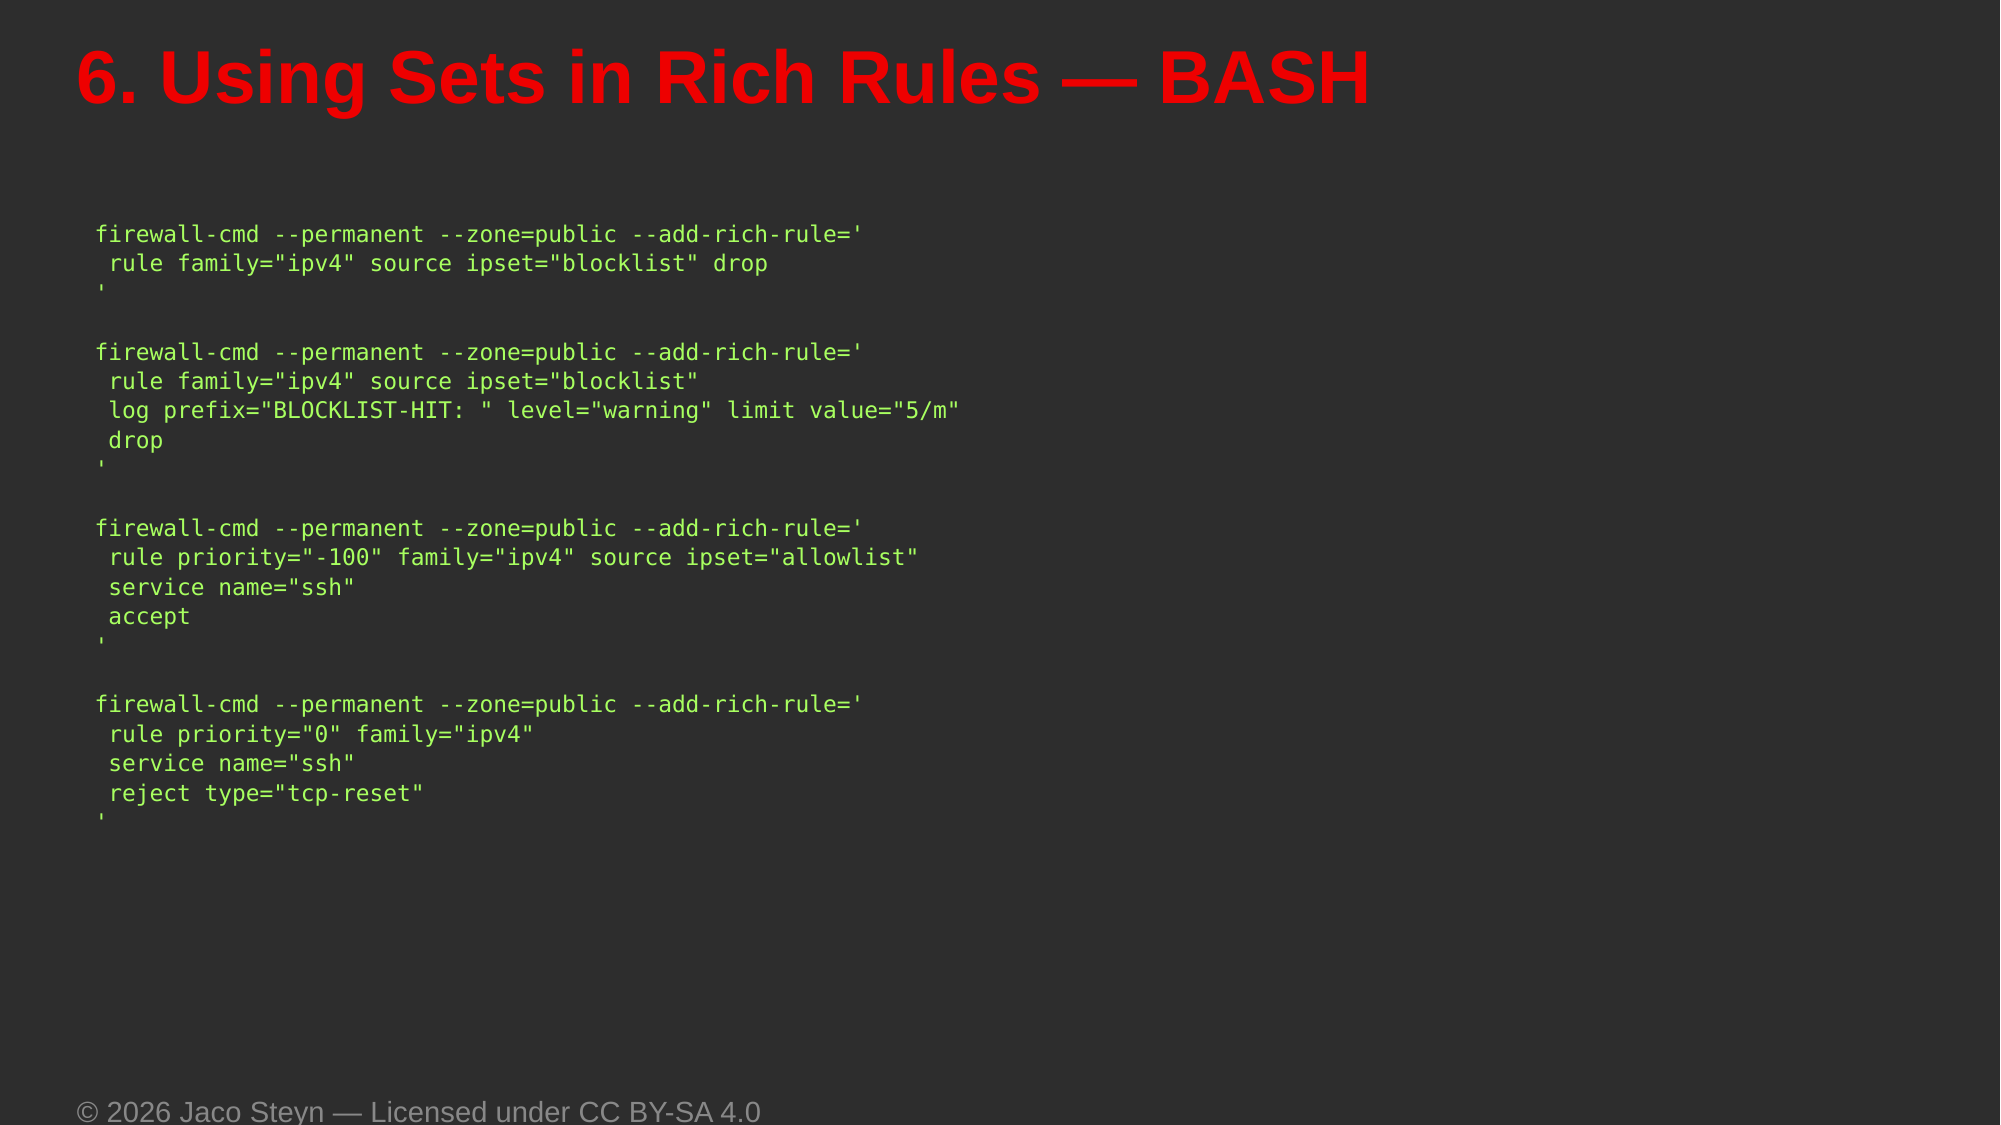

6. Using Sets in Rich Rules — BASH
firewall-cmd --permanent --zone=public --add-rich-rule='
 rule family="ipv4" source ipset="blocklist" drop
'
firewall-cmd --permanent --zone=public --add-rich-rule='
 rule family="ipv4" source ipset="blocklist"
 log prefix="BLOCKLIST-HIT: " level="warning" limit value="5/m"
 drop
'
firewall-cmd --permanent --zone=public --add-rich-rule='
 rule priority="-100" family="ipv4" source ipset="allowlist"
 service name="ssh"
 accept
'
firewall-cmd --permanent --zone=public --add-rich-rule='
 rule priority="0" family="ipv4"
 service name="ssh"
 reject type="tcp-reset"
'
© 2026 Jaco Steyn — Licensed under CC BY-SA 4.0